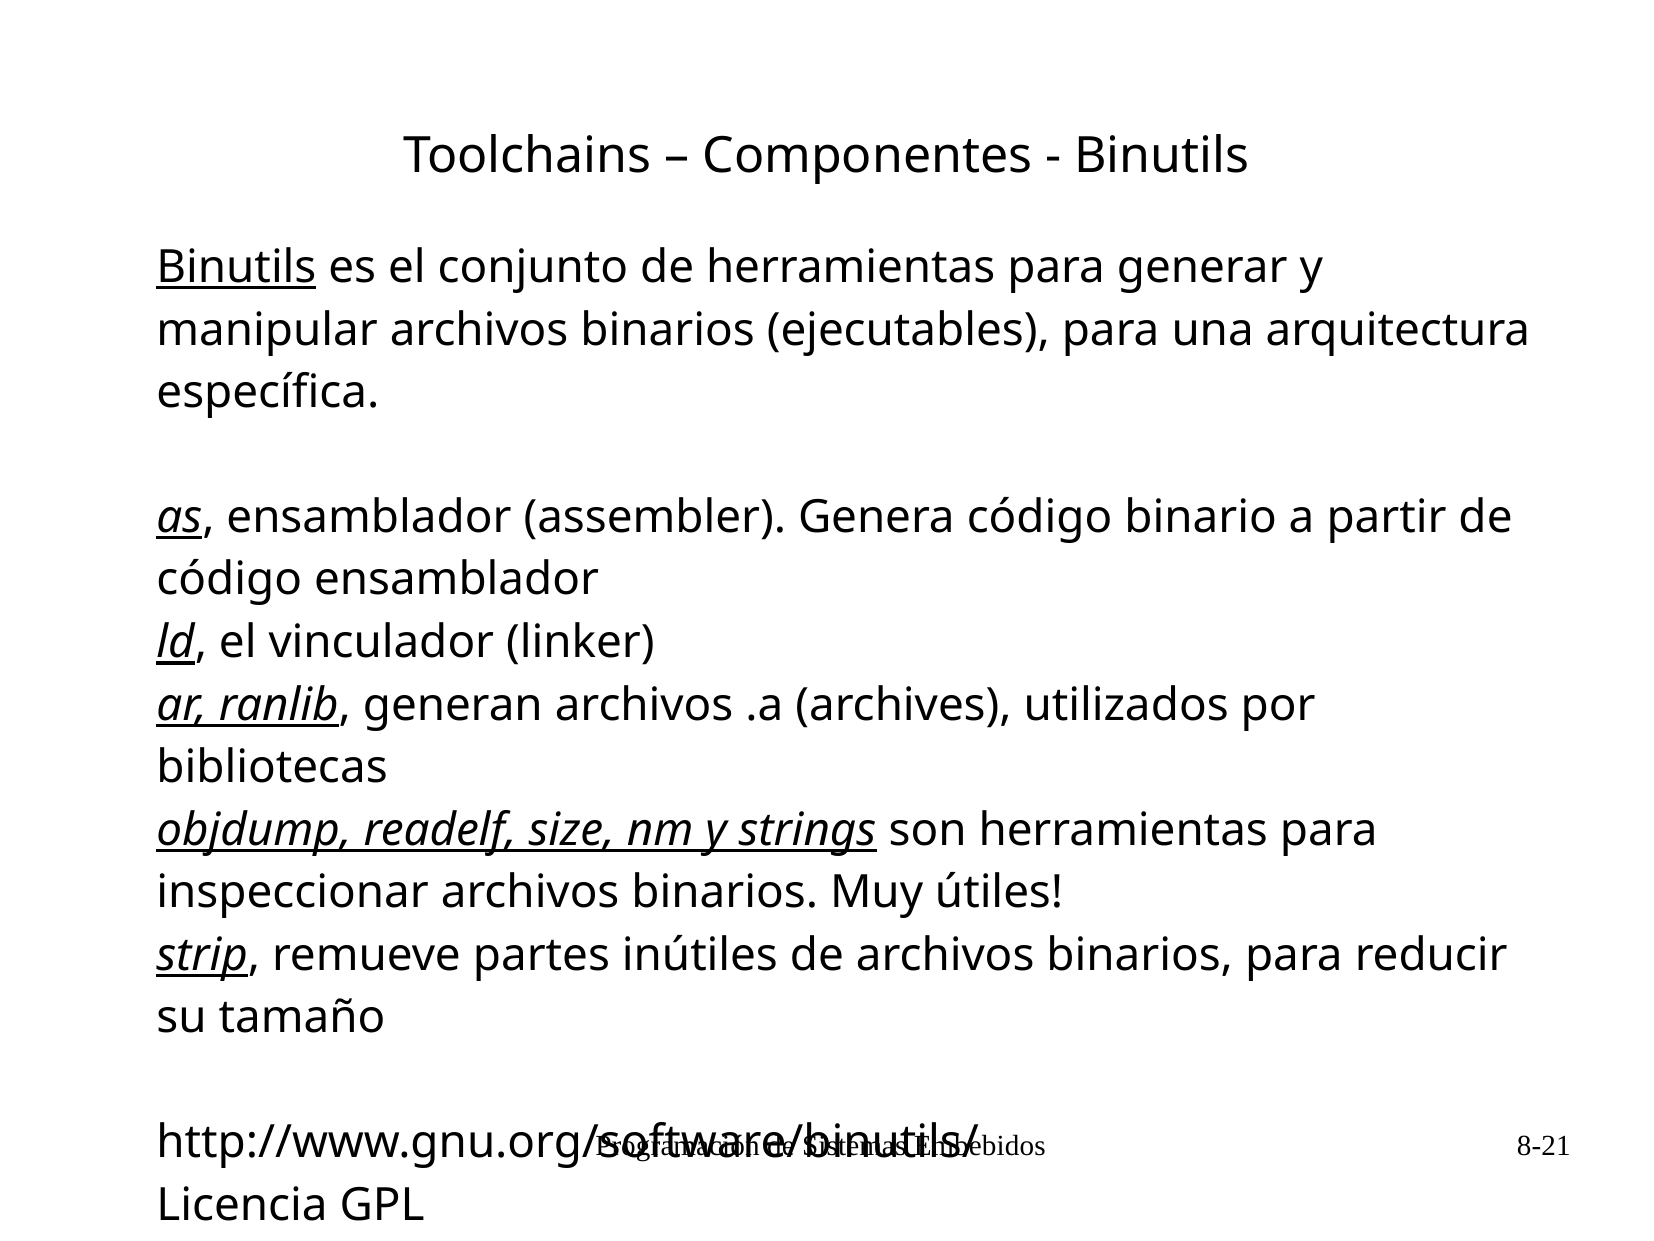

# Toolchains – Componentes - Binutils
Binutils es el conjunto de herramientas para generar y manipular archivos binarios (ejecutables), para una arquitectura específica.
as, ensamblador (assembler). Genera código binario a partir de código ensamblador
ld, el vinculador (linker)
ar, ranlib, generan archivos .a (archives), utilizados por bibliotecas
objdump, readelf, size, nm y strings son herramientas para inspeccionar archivos binarios. Muy útiles!
strip, remueve partes inútiles de archivos binarios, para reducir su tamaño
http://www.gnu.org/software/binutils/
Licencia GPL
Programación de Sistemas Embebidos
8